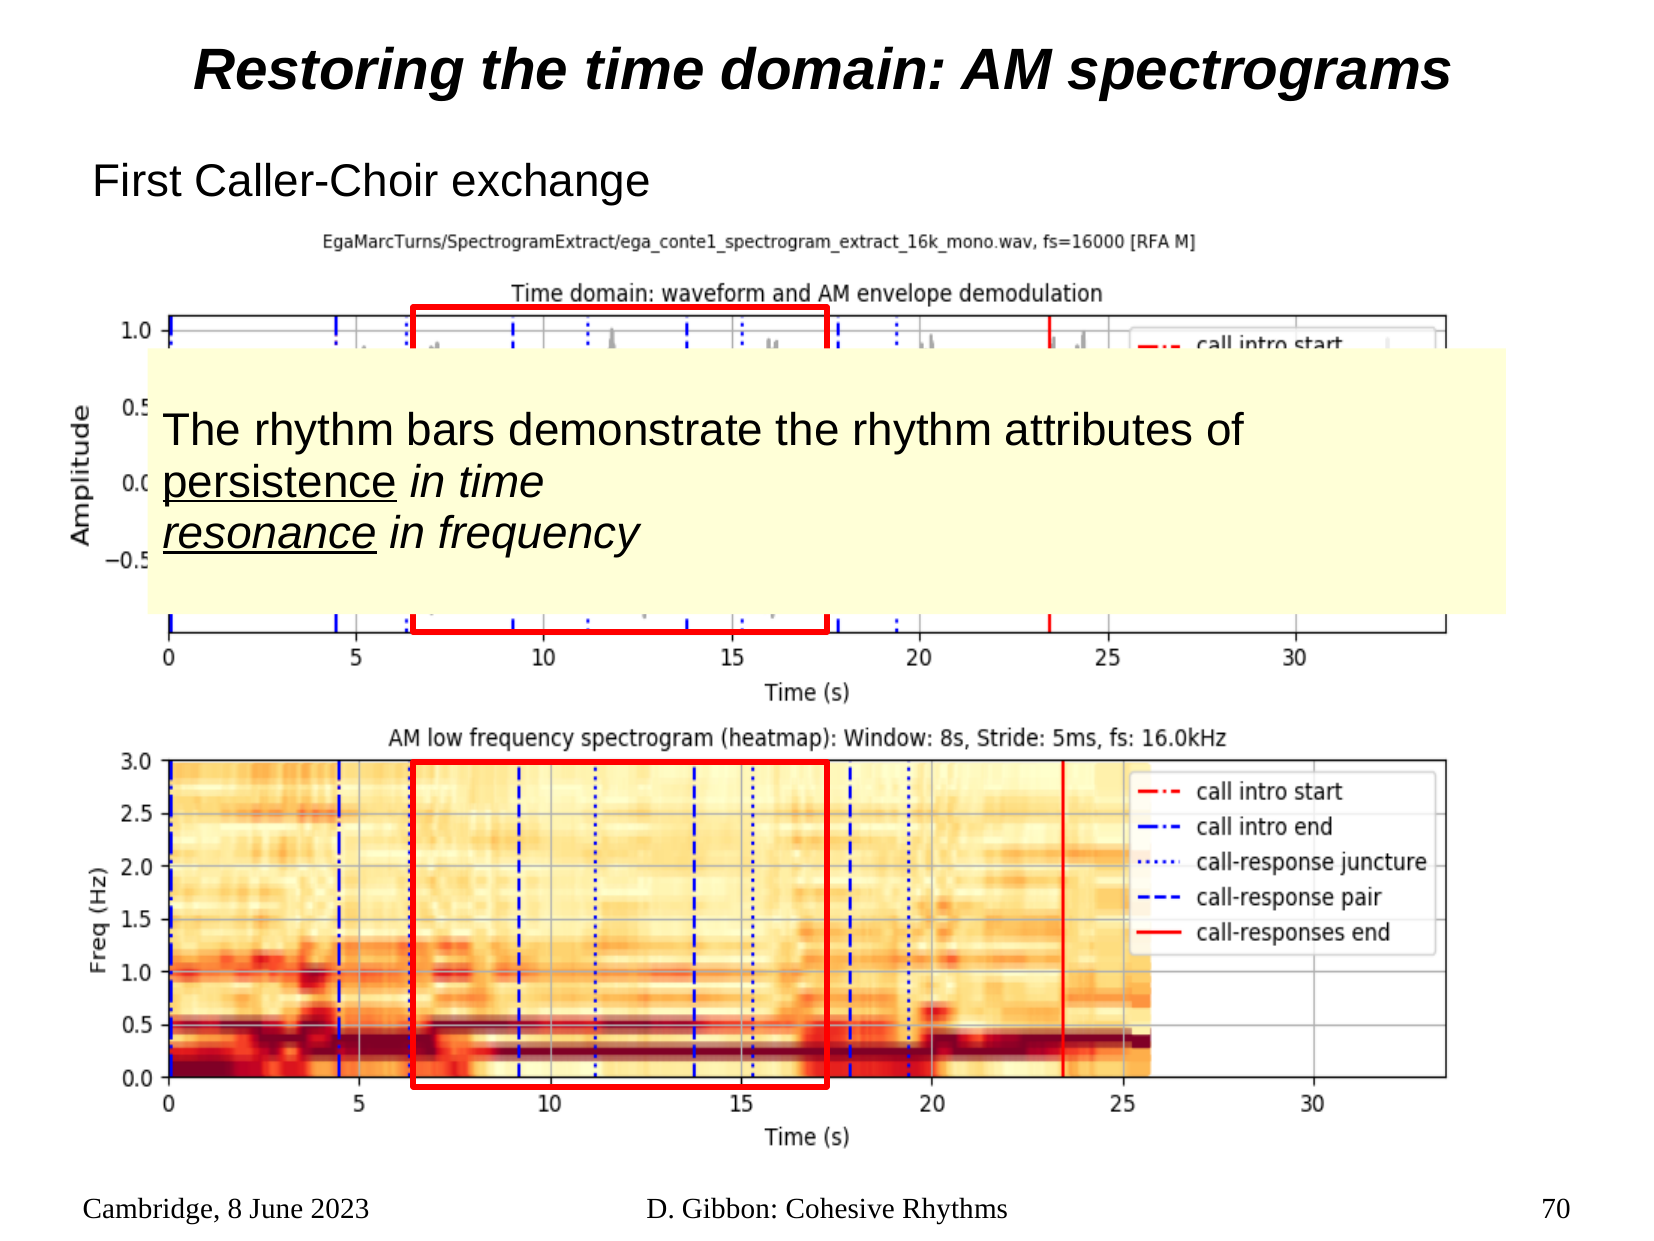

# Restoring the time domain: AM spectrograms
First Caller-Choir exchange
The rhythm bars demonstrate the rhythm attributes of
persistence in time
resonance in frequency
Cambridge, 8 June 2023
D. Gibbon: Cohesive Rhythms
70